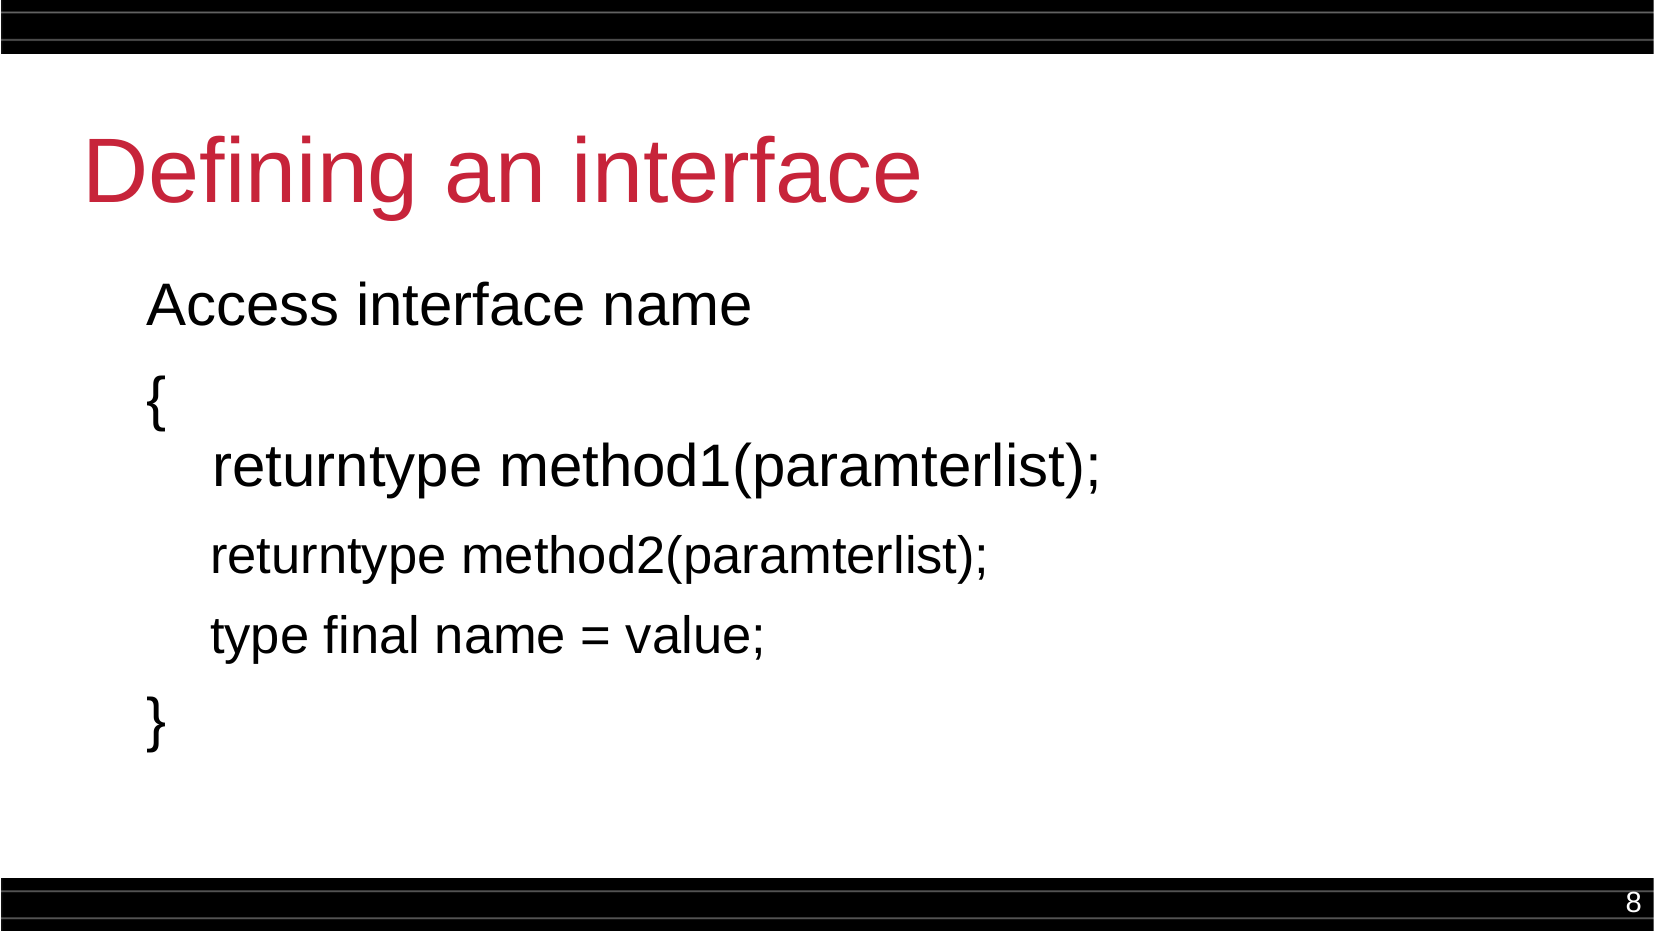

# Defining an interface
Access interface name
{
	returntype method1(paramterlist);
returntype method2(paramterlist);
type final name = value;
}